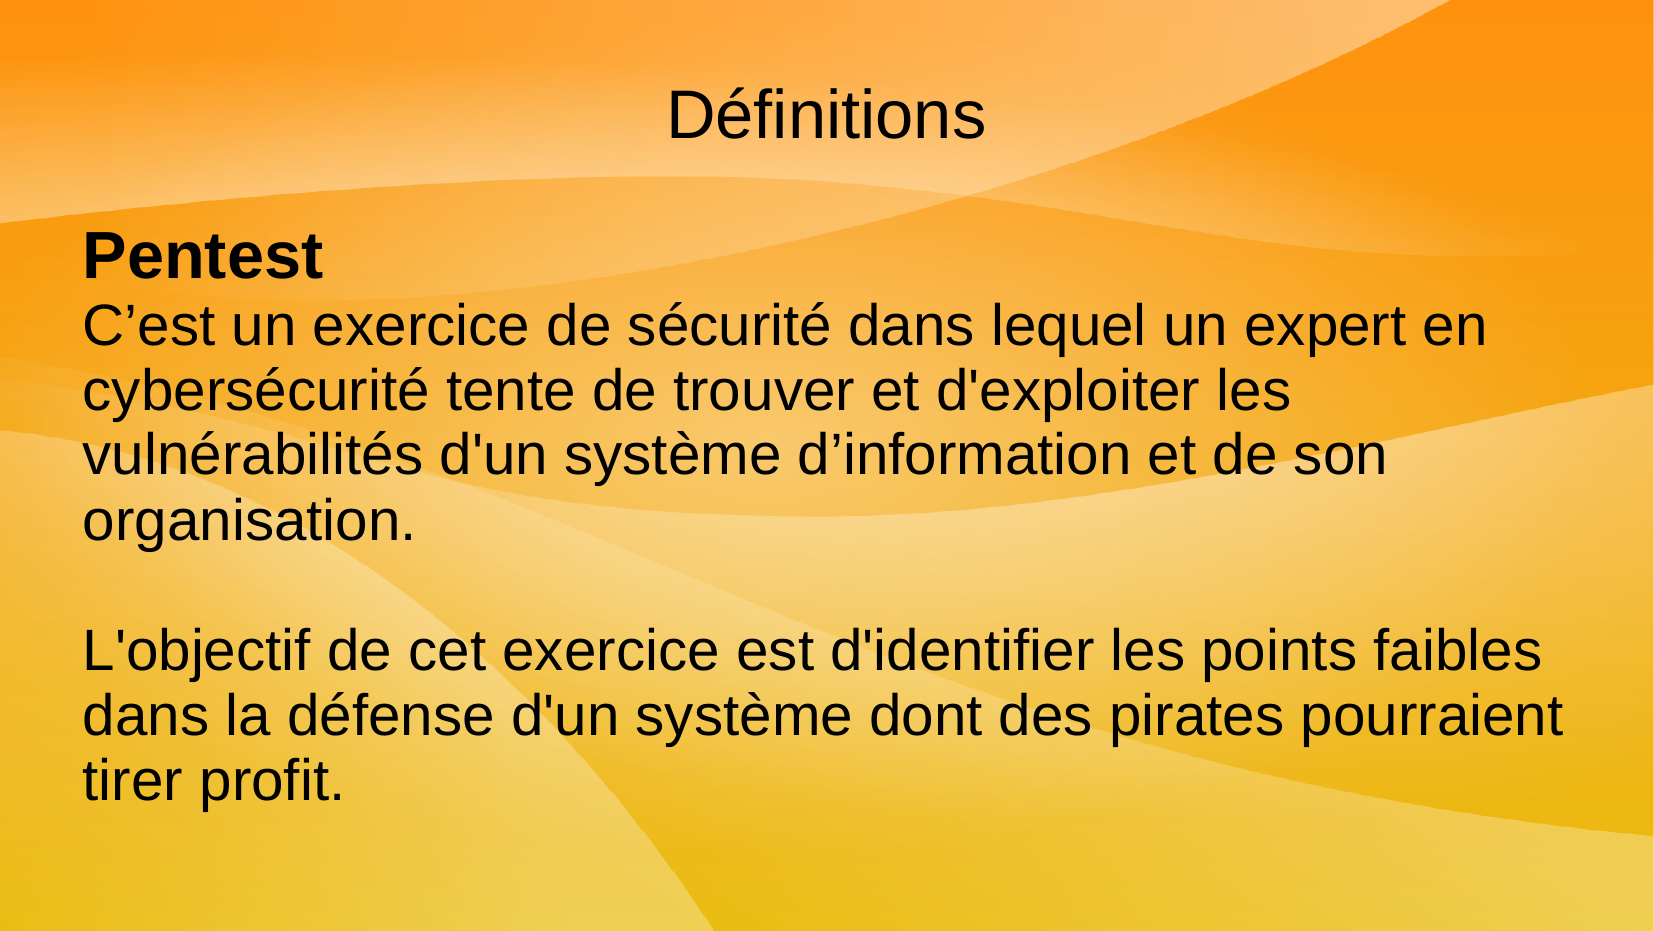

# Définitions
Pentest
C’est un exercice de sécurité dans lequel un expert en cybersécurité tente de trouver et d'exploiter les vulnérabilités d'un système d’information et de son organisation.
L'objectif de cet exercice est d'identifier les points faibles dans la défense d'un système dont des pirates pourraient tirer profit.